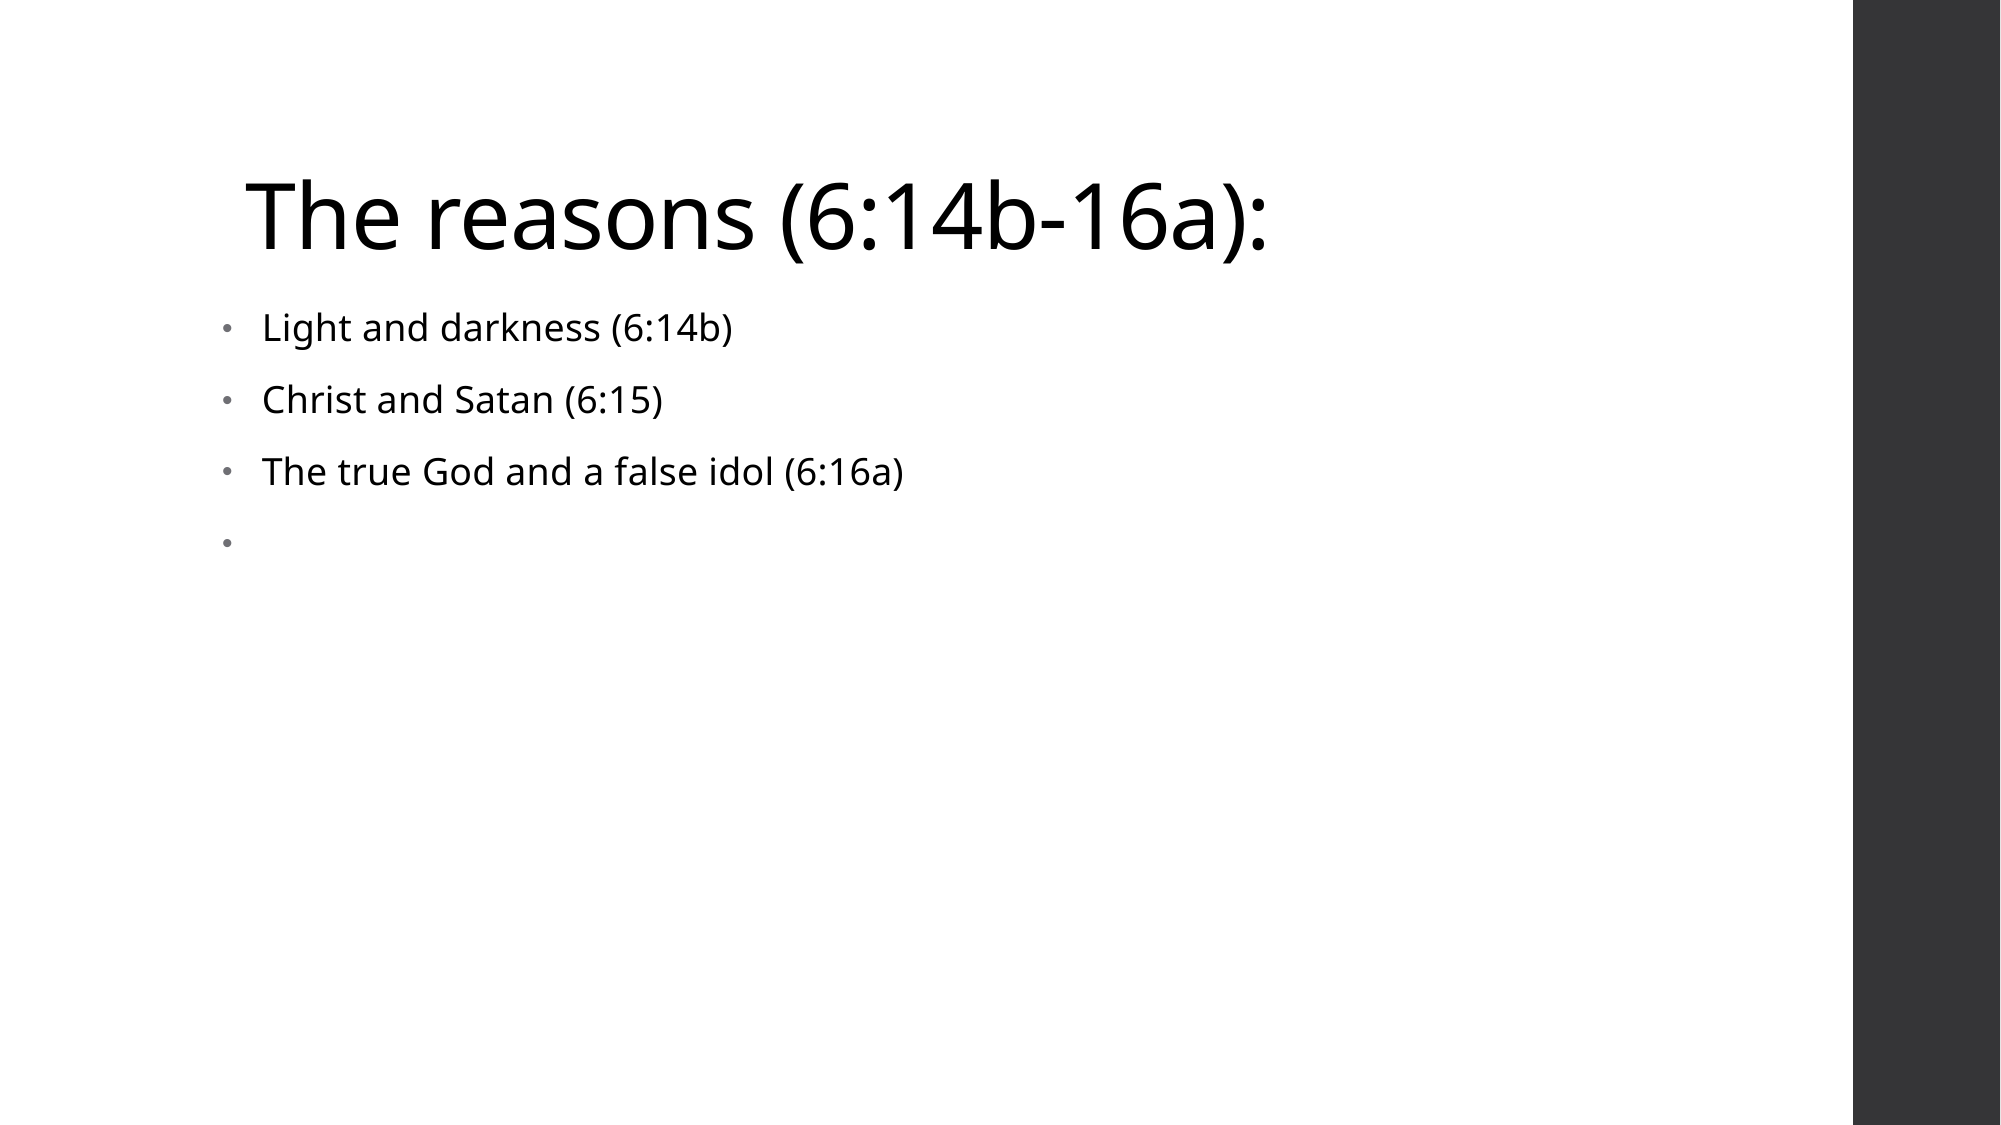

# The reasons (6:14b-16a):
 Light and darkness (6:14b)
 Christ and Satan (6:15)
 The true God and a false idol (6:16a)